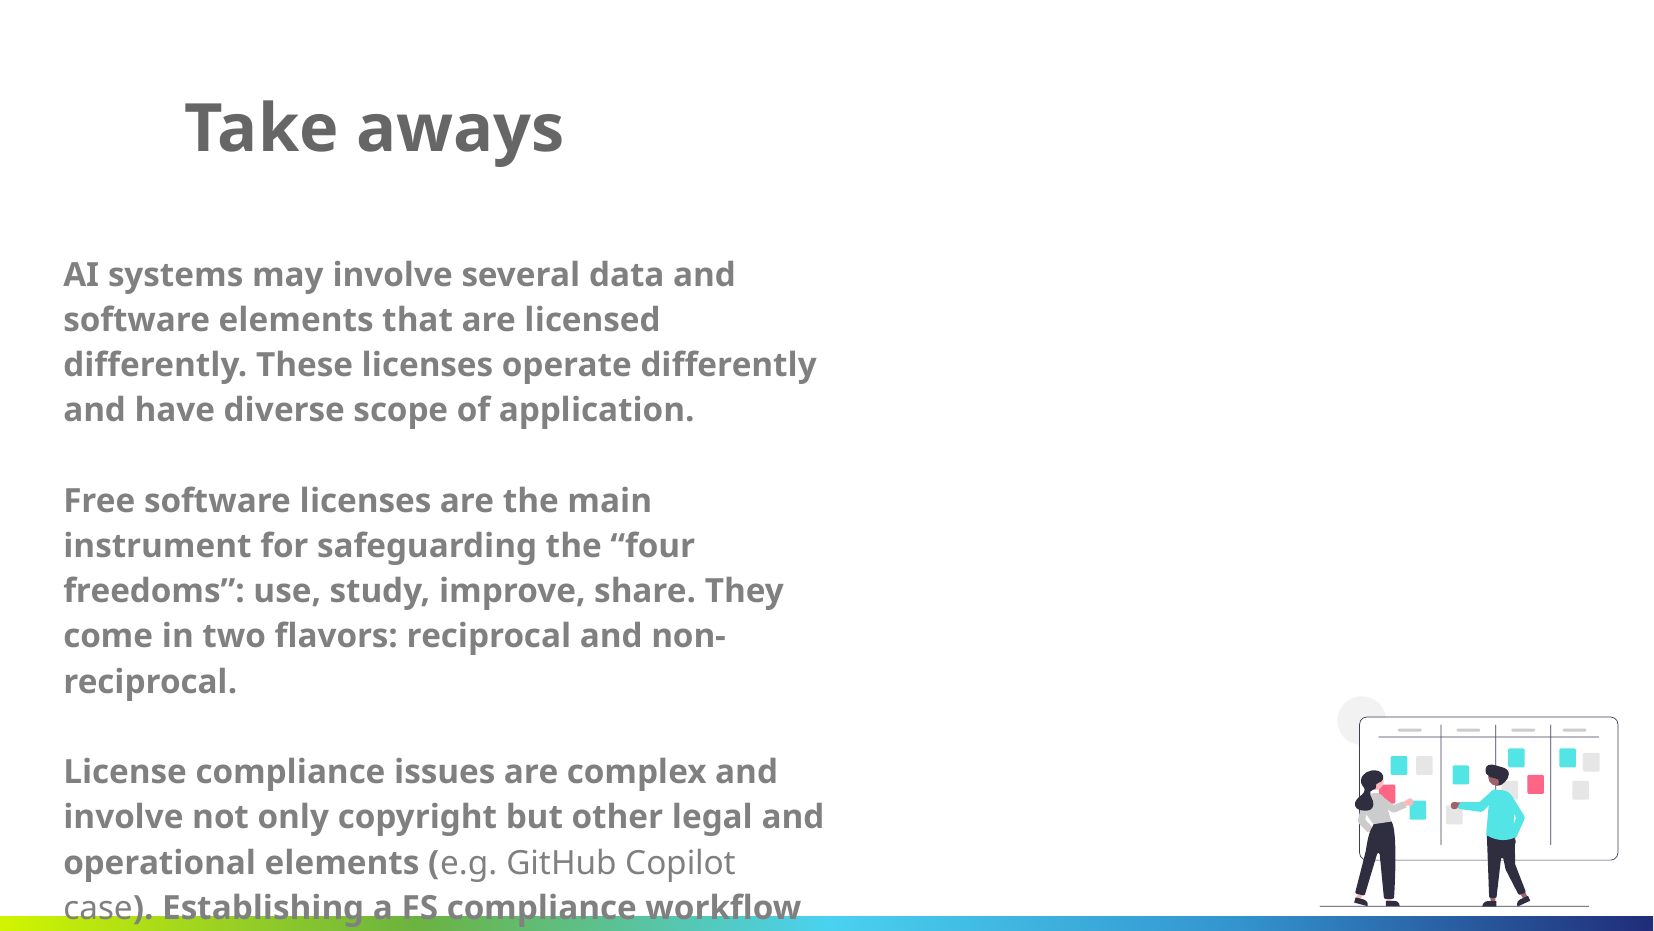

Take aways
AI systems may involve several data and software elements that are licensed differently. These licenses operate differently and have diverse scope of application.
Free software licenses are the main instrument for safeguarding the “four freedoms”: use, study, improve, share. They come in two flavors: reciprocal and non-reciprocal.
License compliance issues are complex and involve not only copyright but other legal and operational elements (e.g. GitHub Copilot case). Establishing a FS compliance workflow is key.
#